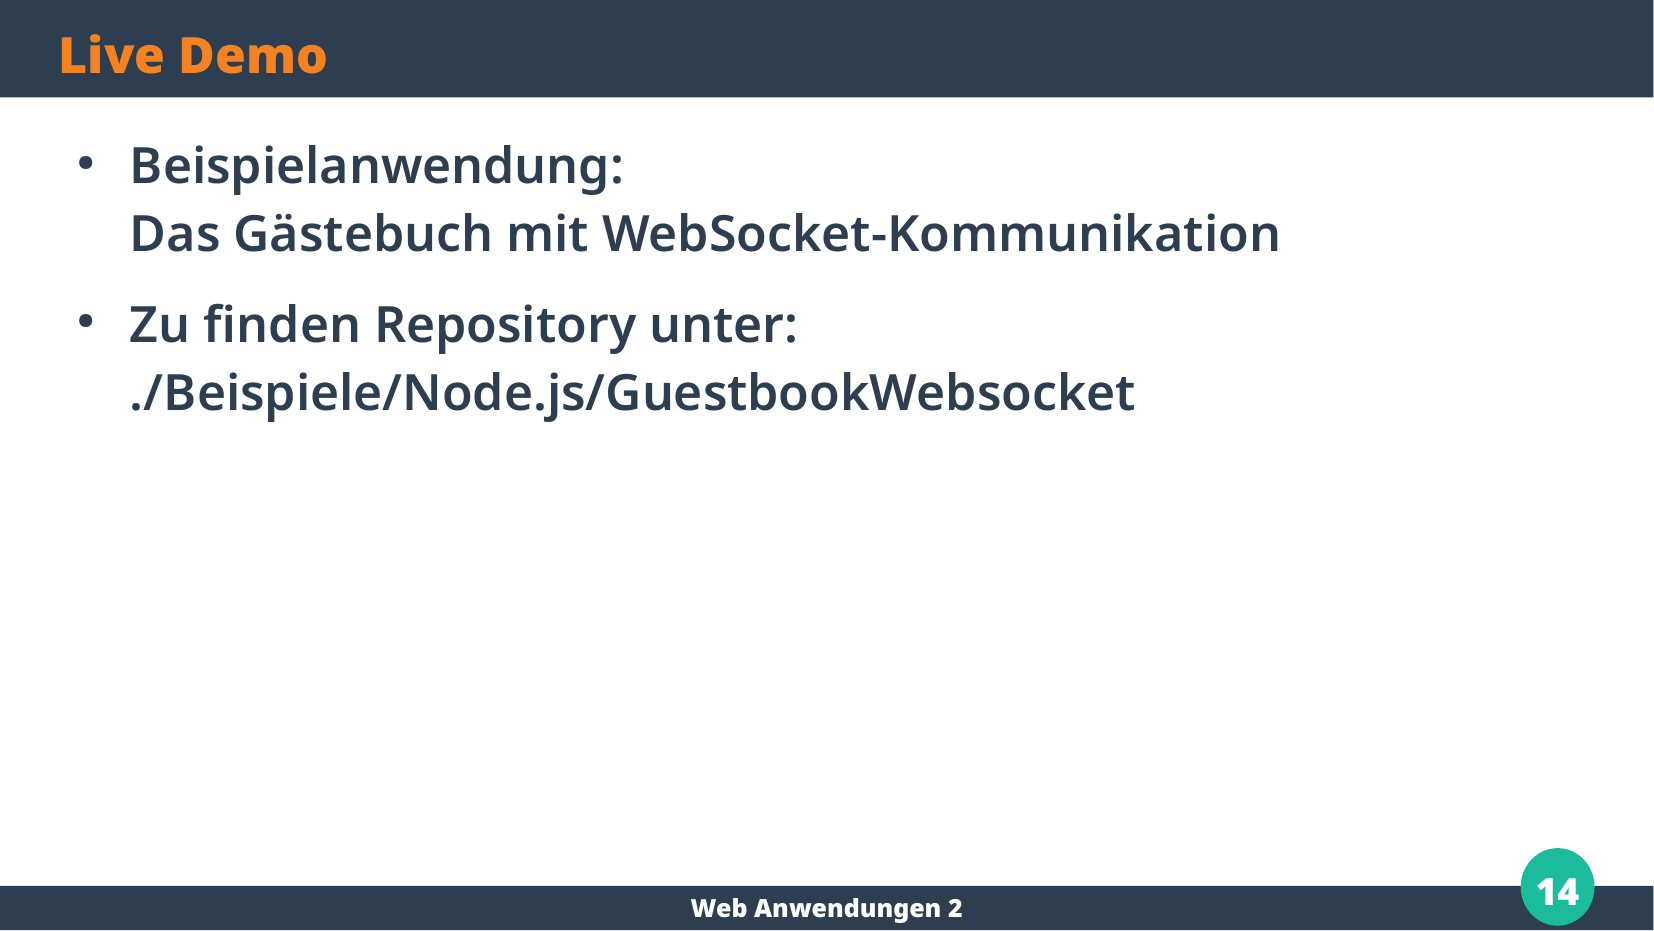

# Live Demo
Beispielanwendung:
Das Gästebuch mit WebSocket-Kommunikation
Zu finden Repository unter:
./Beispiele/Node.js/GuestbookWebsocket
14